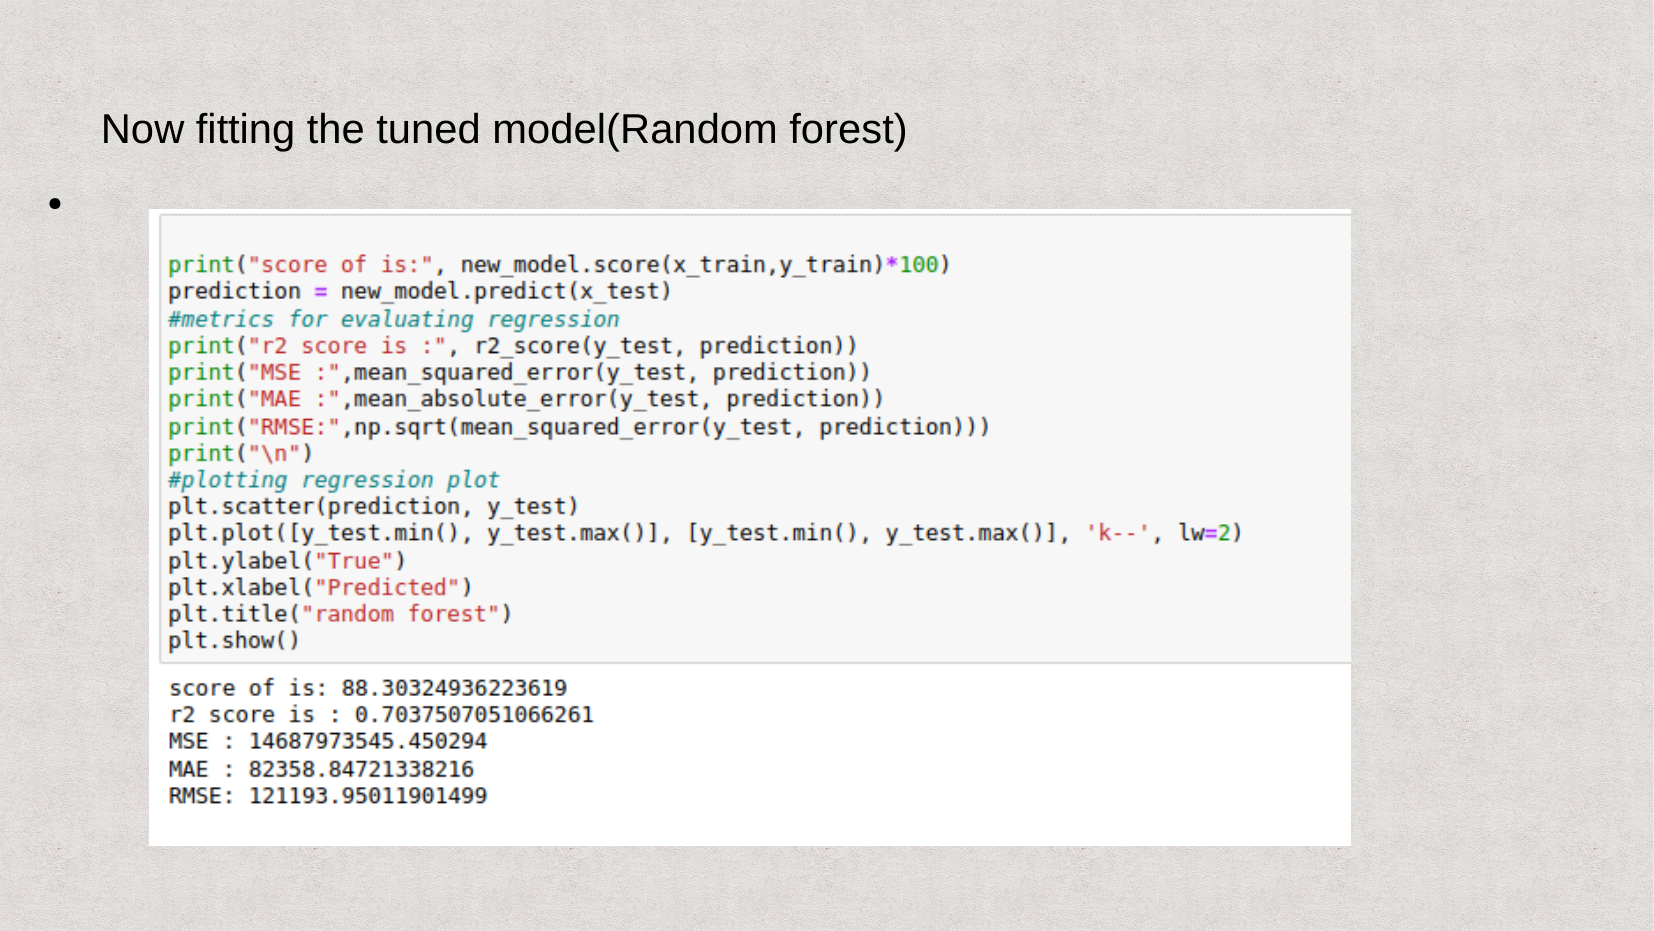

# Now fitting the tuned model(Random forest)